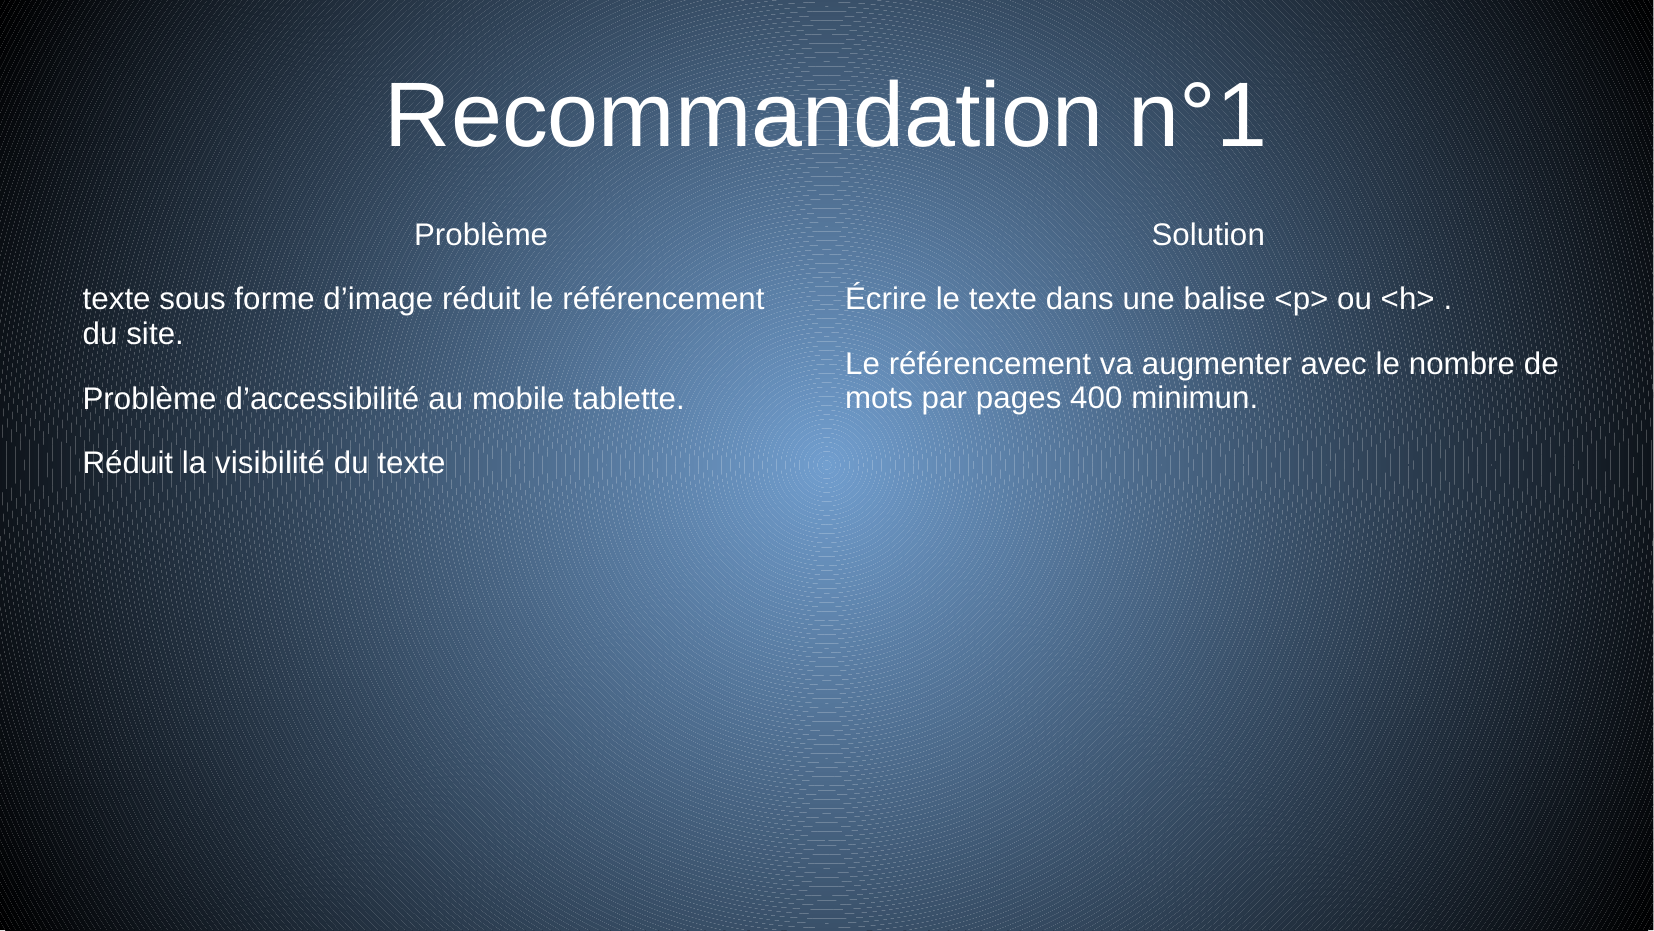

# Recommandation n°1
Problème
texte sous forme d’image réduit le référencement du site.
Problème d’accessibilité au mobile tablette.
Réduit la visibilité du texte
Solution
Écrire le texte dans une balise <p> ou <h> .
Le référencement va augmenter avec le nombre de mots par pages 400 minimun.